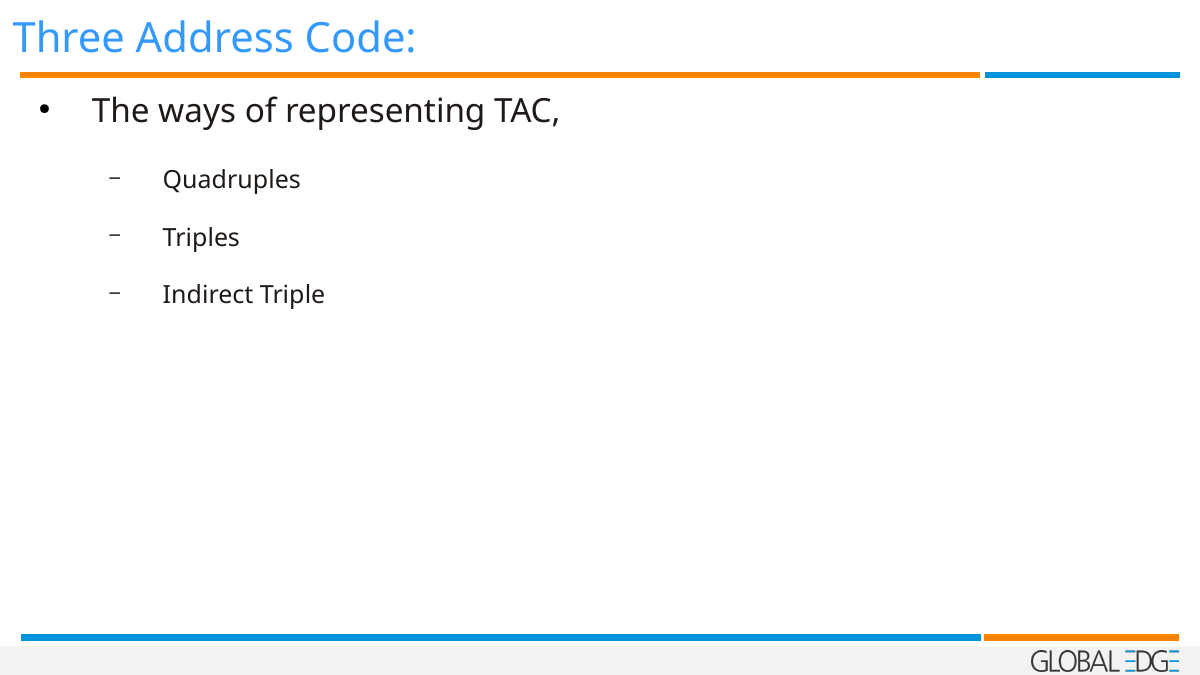

# Three Address Code:
The ways of representing TAC,
Quadruples
Triples
Indirect Triple